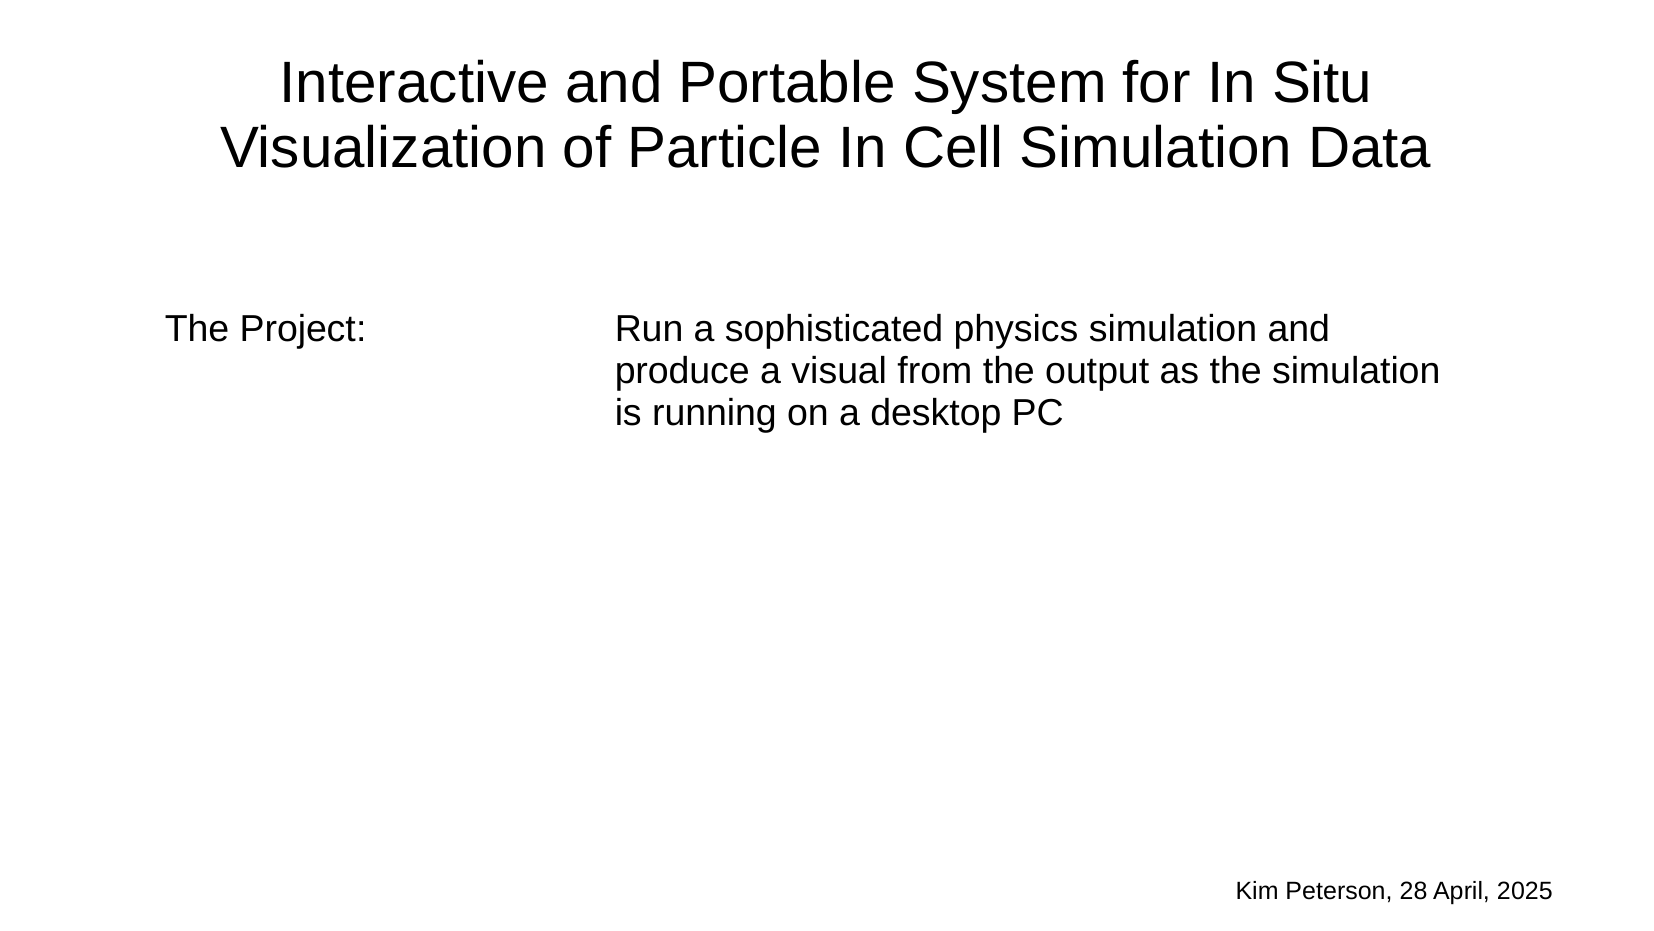

# Interactive and Portable System for In Situ
Visualization of Particle In Cell Simulation Data
The Project:
Run a sophisticated physics simulation and produce a visual from the output as the simulation is running on a desktop PC
Kim Peterson, 28 April, 2025